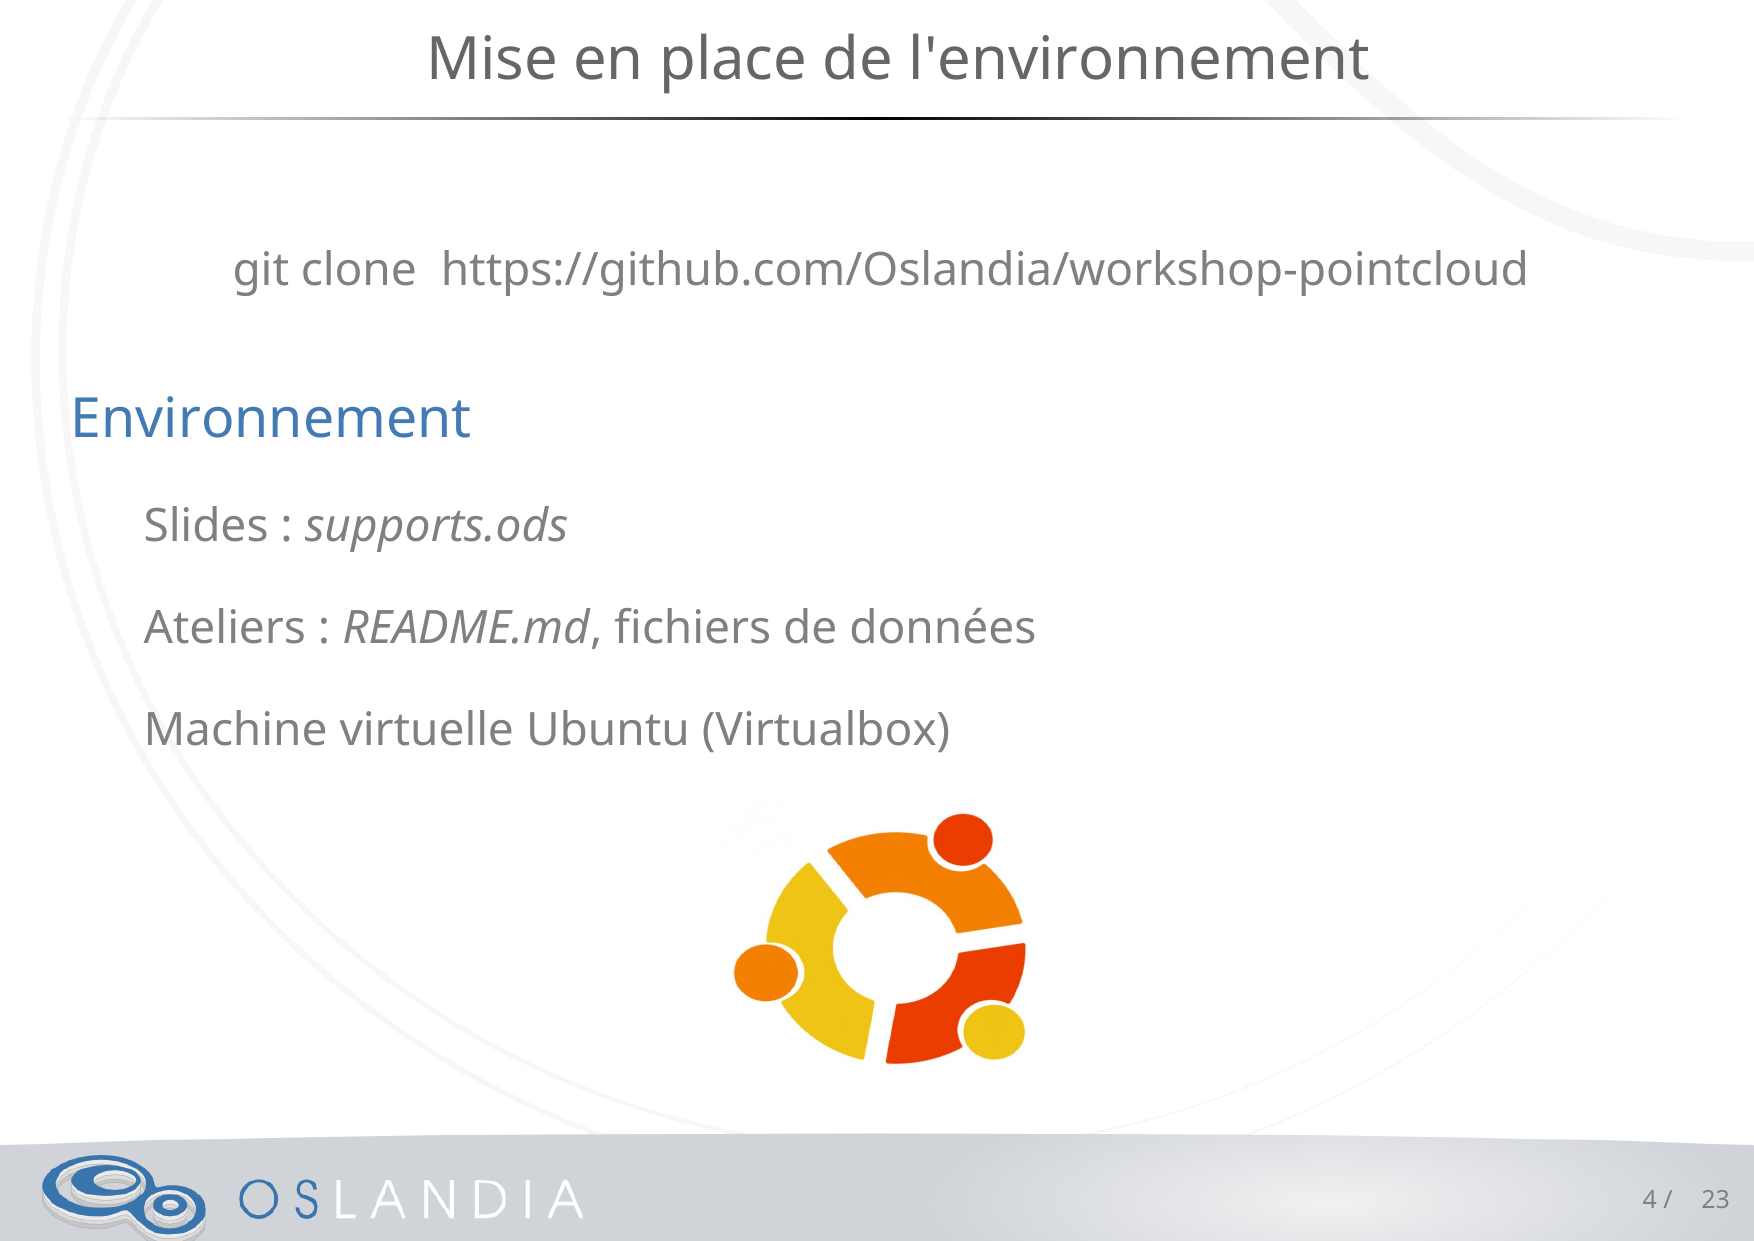

# Mise en place de l'environnement
git clone https://github.com/Oslandia/workshop-pointcloud
Environnement
Slides : supports.ods
Ateliers : README.md, fichiers de données
Machine virtuelle Ubuntu (Virtualbox)